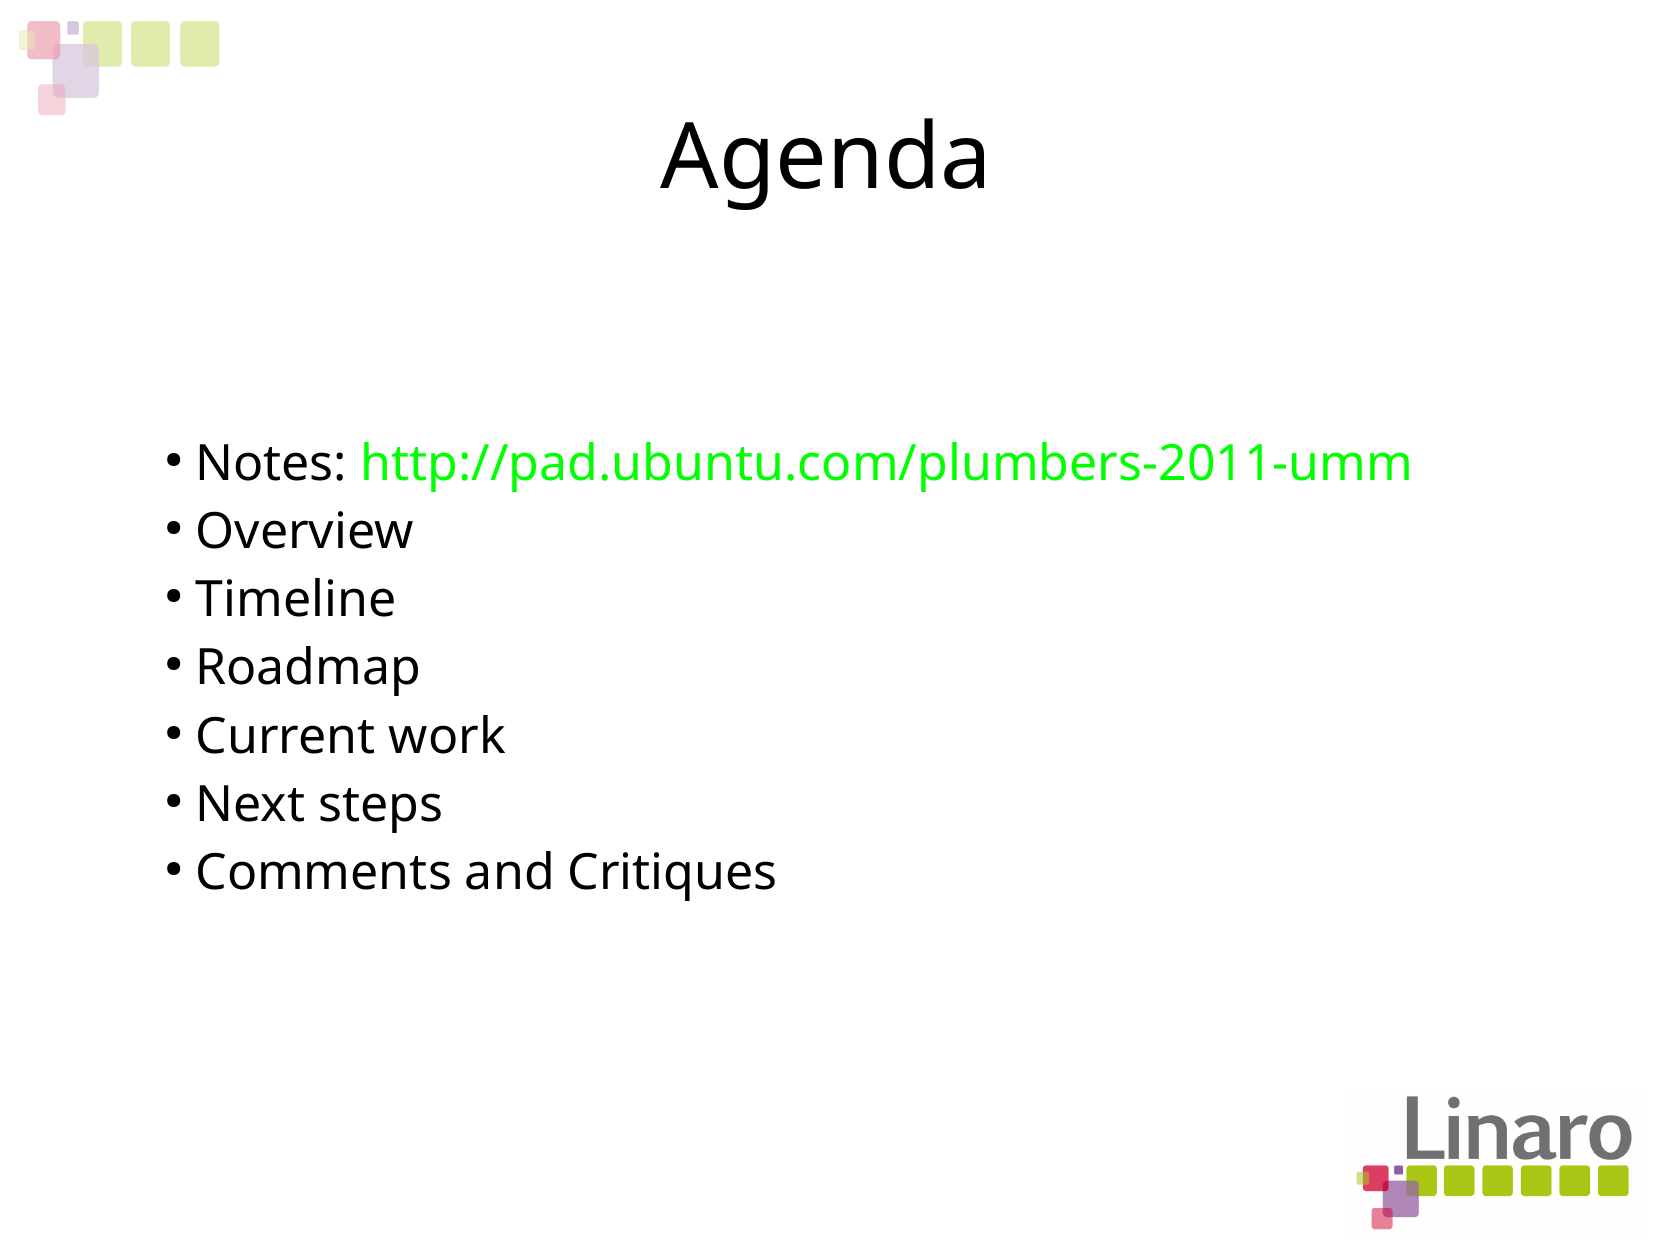

# Agenda
 Notes: http://pad.ubuntu.com/plumbers-2011-umm
 Overview
 Timeline
 Roadmap
 Current work
 Next steps
 Comments and Critiques